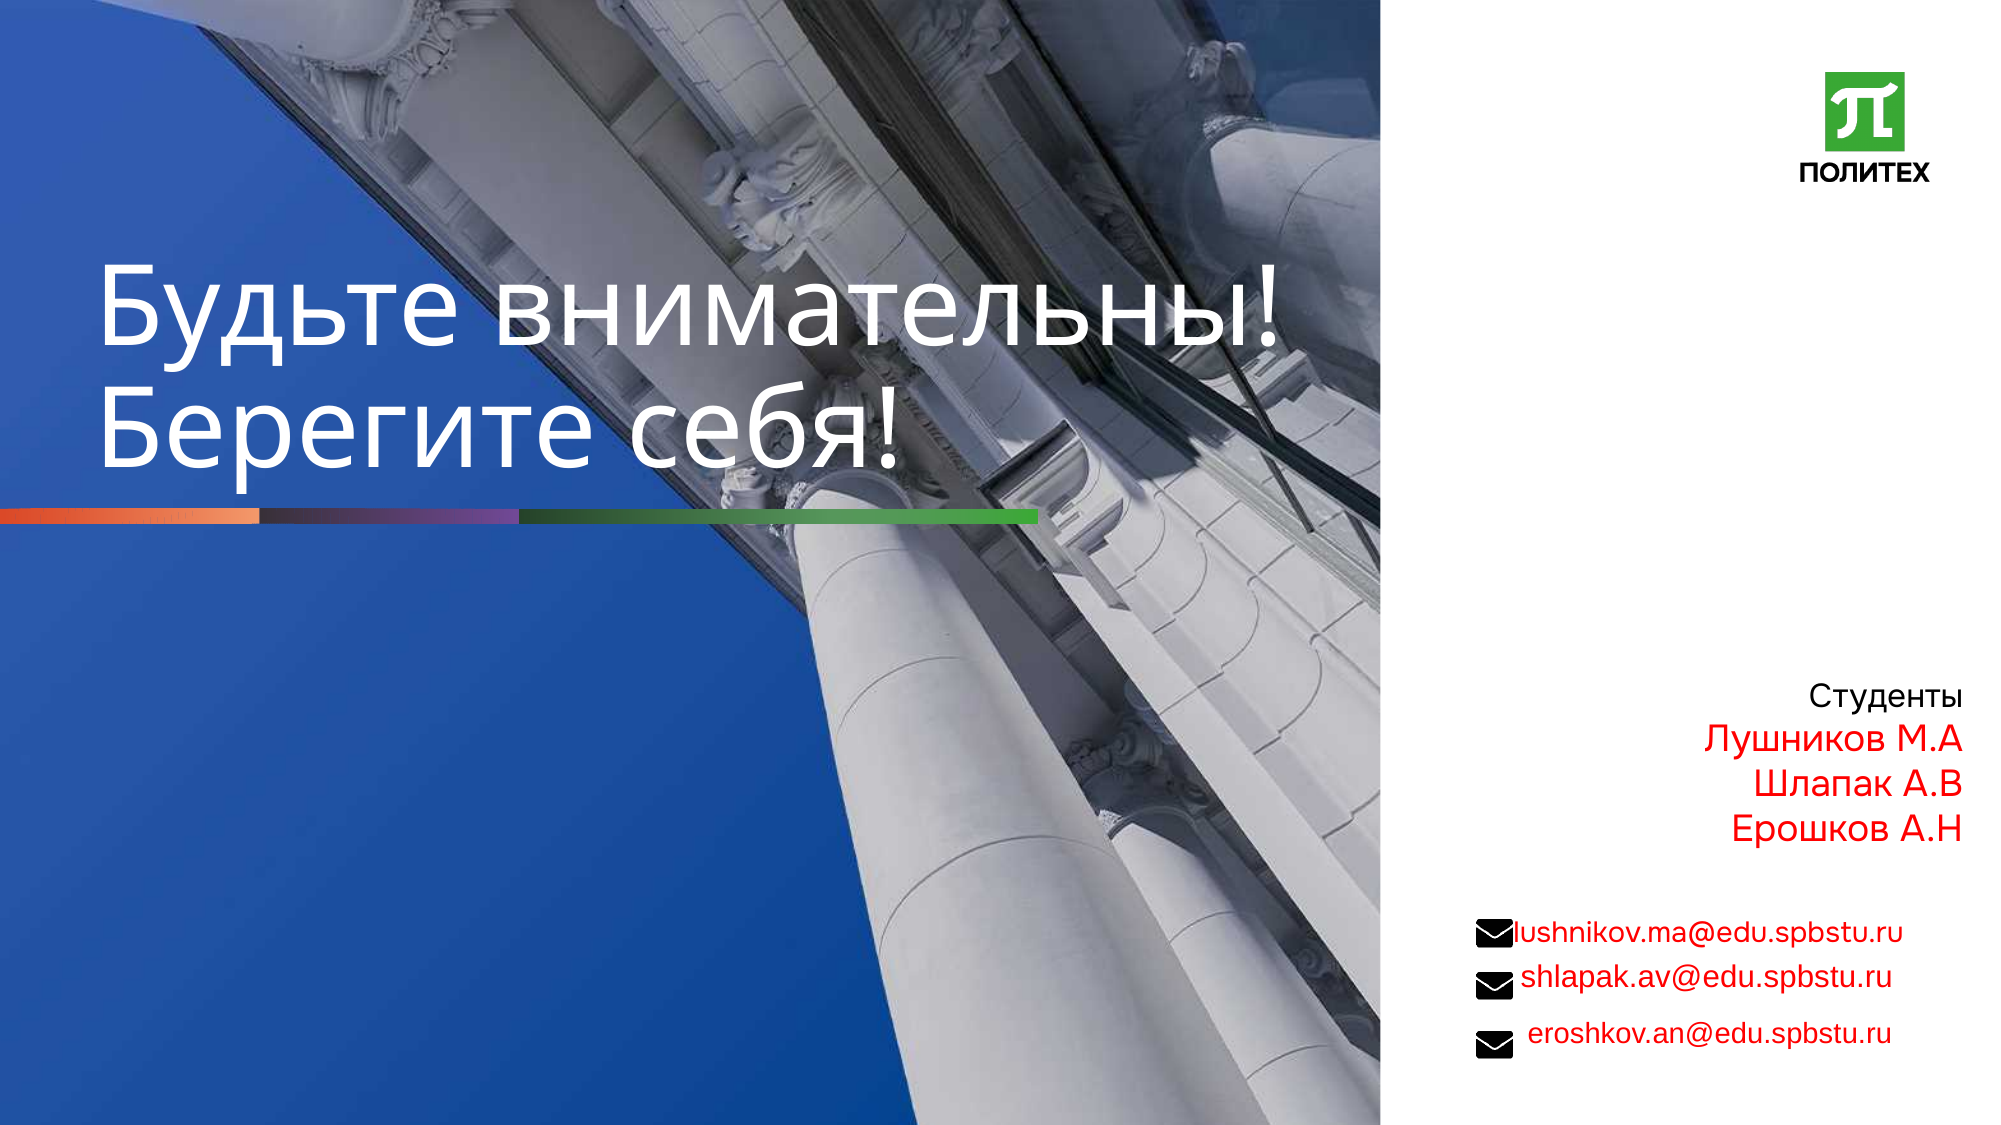

# Будьте внимательны! Берегите себя!
Студенты
Лушников М.А
Шлапак А.В
Ерошков А.Н
lushnikov.ma@edu.spbstu.ru
shlapak.av@edu.spbstu.ru
eroshkov.an@edu.spbstu.ru